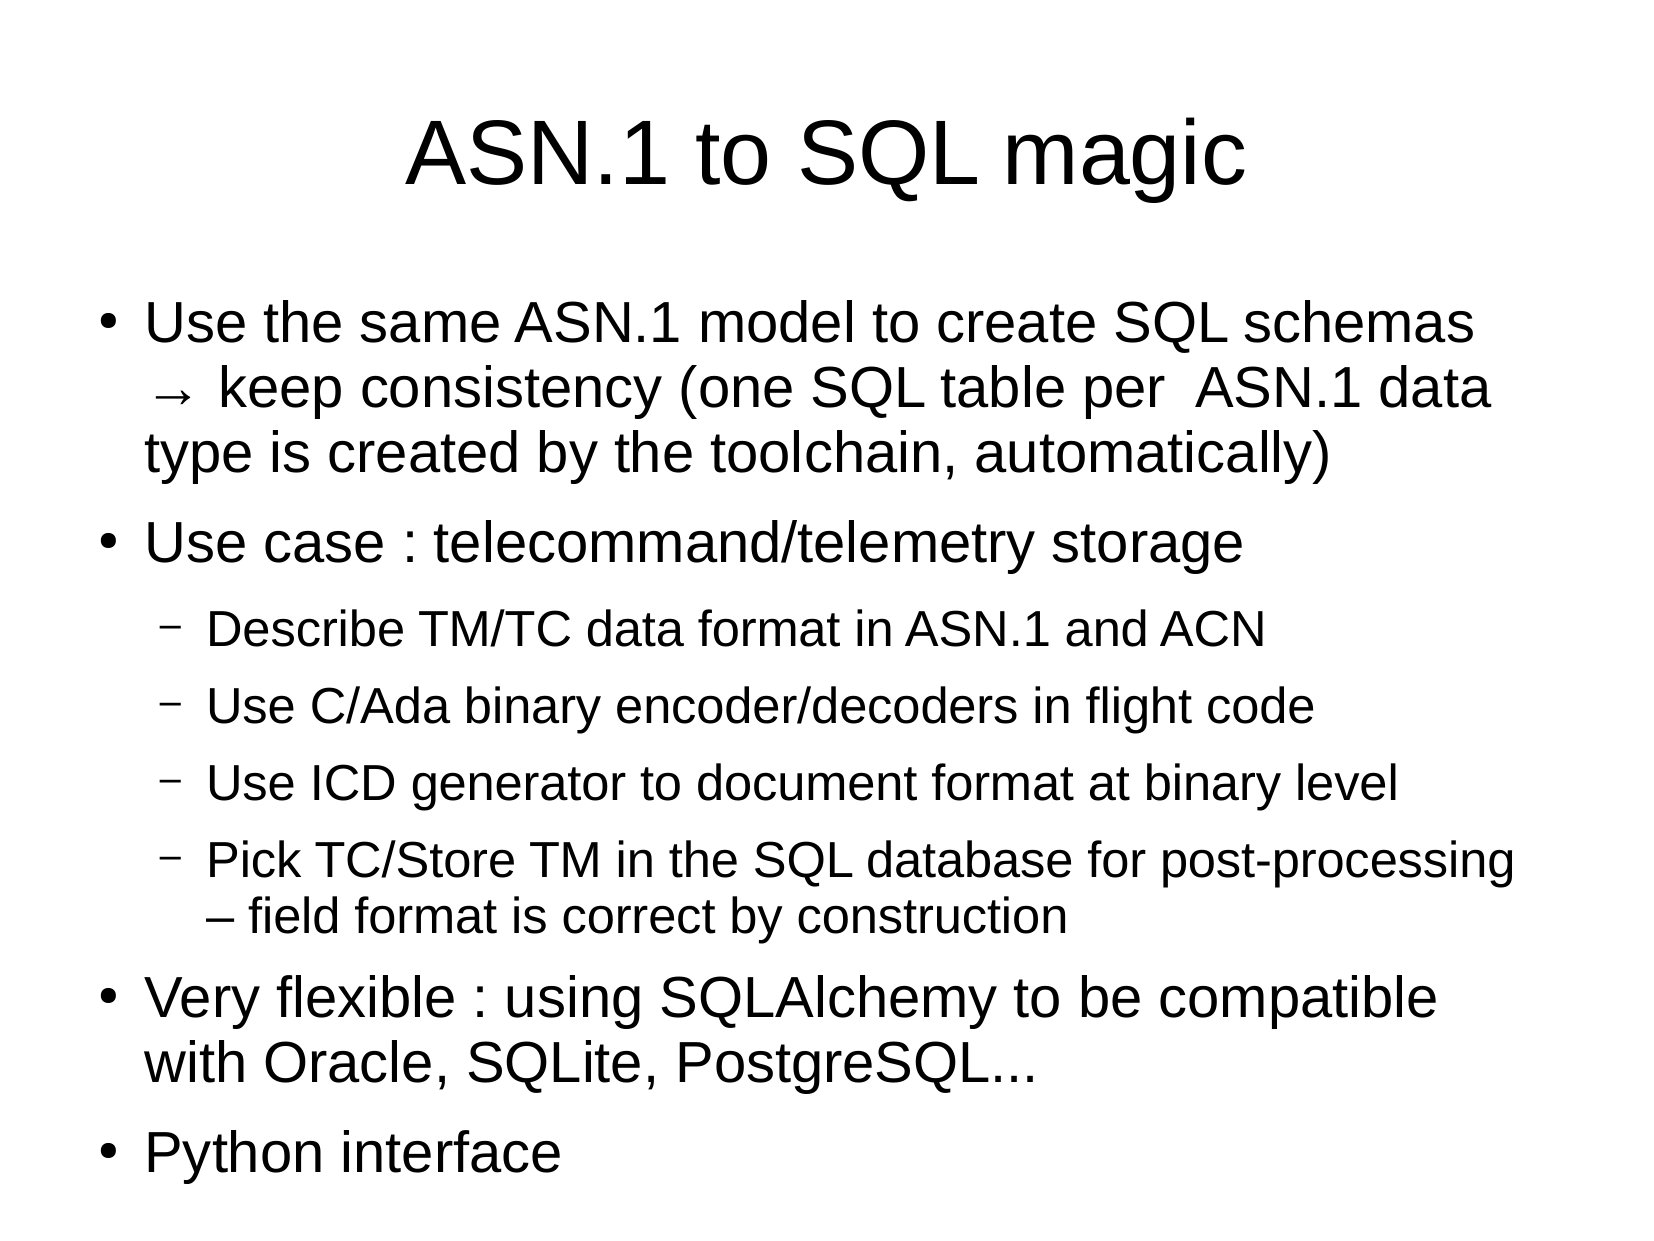

# ASN.1 to SQL magic
Use the same ASN.1 model to create SQL schemas → keep consistency (one SQL table per ASN.1 data type is created by the toolchain, automatically)
Use case : telecommand/telemetry storage
Describe TM/TC data format in ASN.1 and ACN
Use C/Ada binary encoder/decoders in flight code
Use ICD generator to document format at binary level
Pick TC/Store TM in the SQL database for post-processing – field format is correct by construction
Very flexible : using SQLAlchemy to be compatible with Oracle, SQLite, PostgreSQL...
Python interface